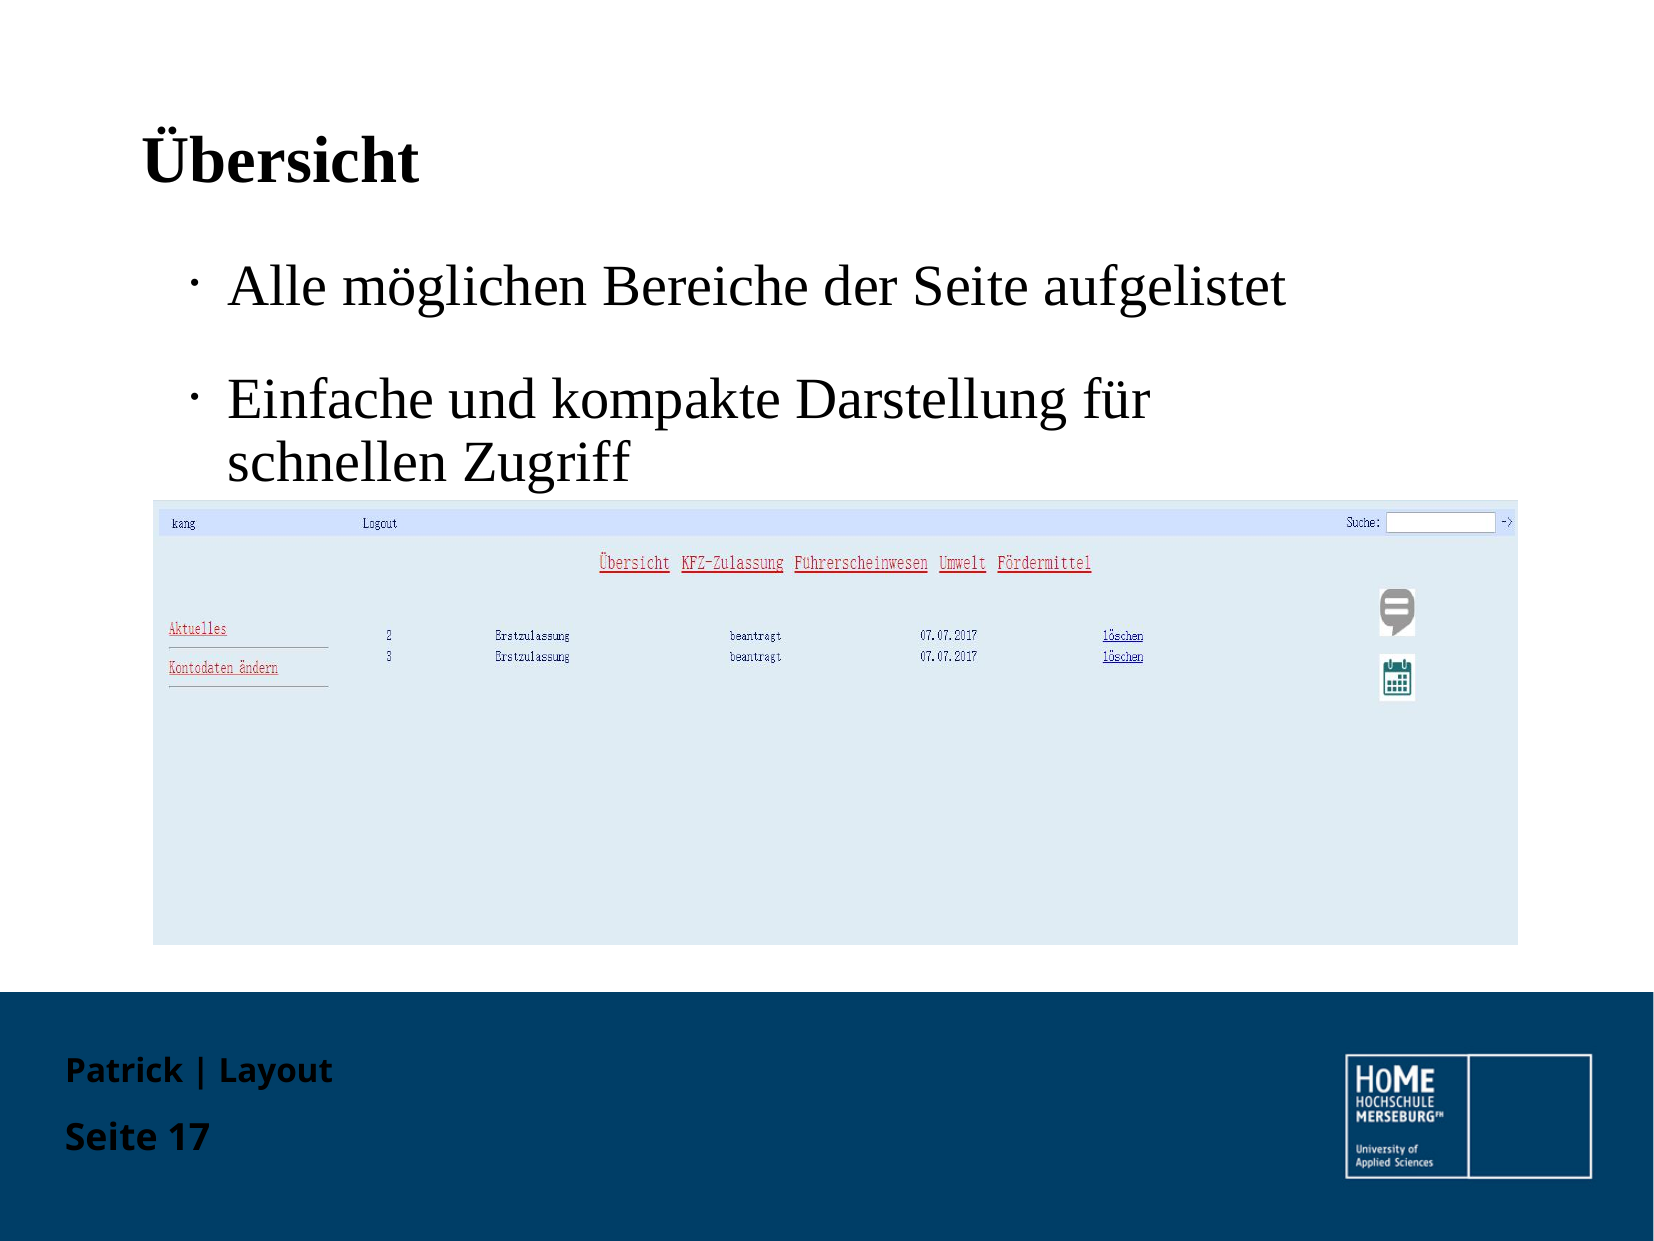

# Übersicht
Alle möglichen Bereiche der Seite aufgelistet
Einfache und kompakte Darstellung für schnellen Zugriff